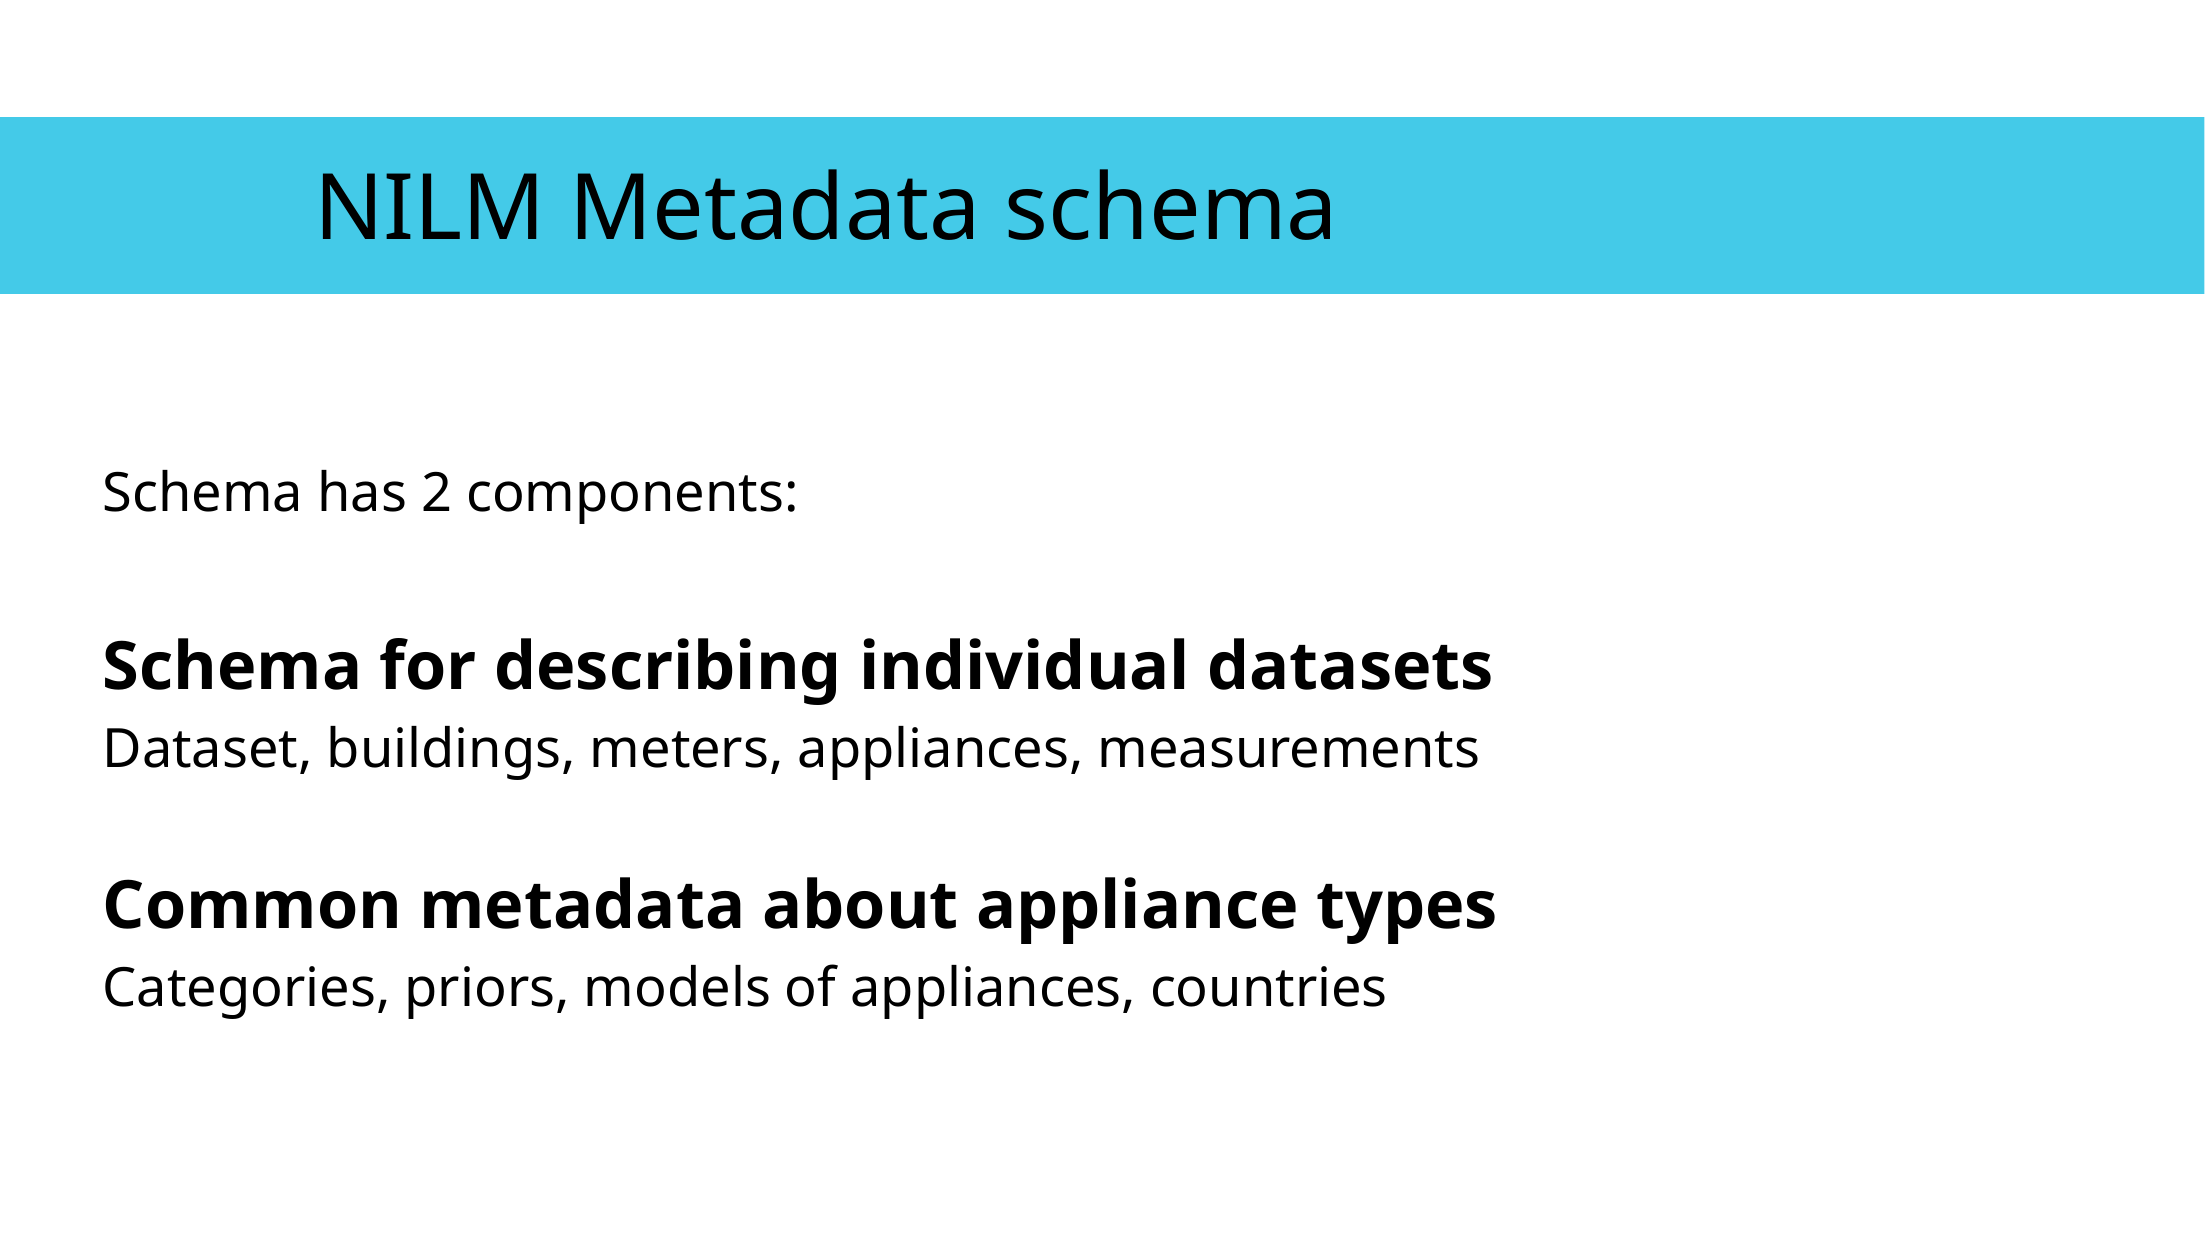

# NILM Metadata schema
Schema has 2 components:
Schema for describing individual datasets
Dataset, buildings, meters, appliances, measurements
Common metadata about appliance types
Categories, priors, models of appliances, countries